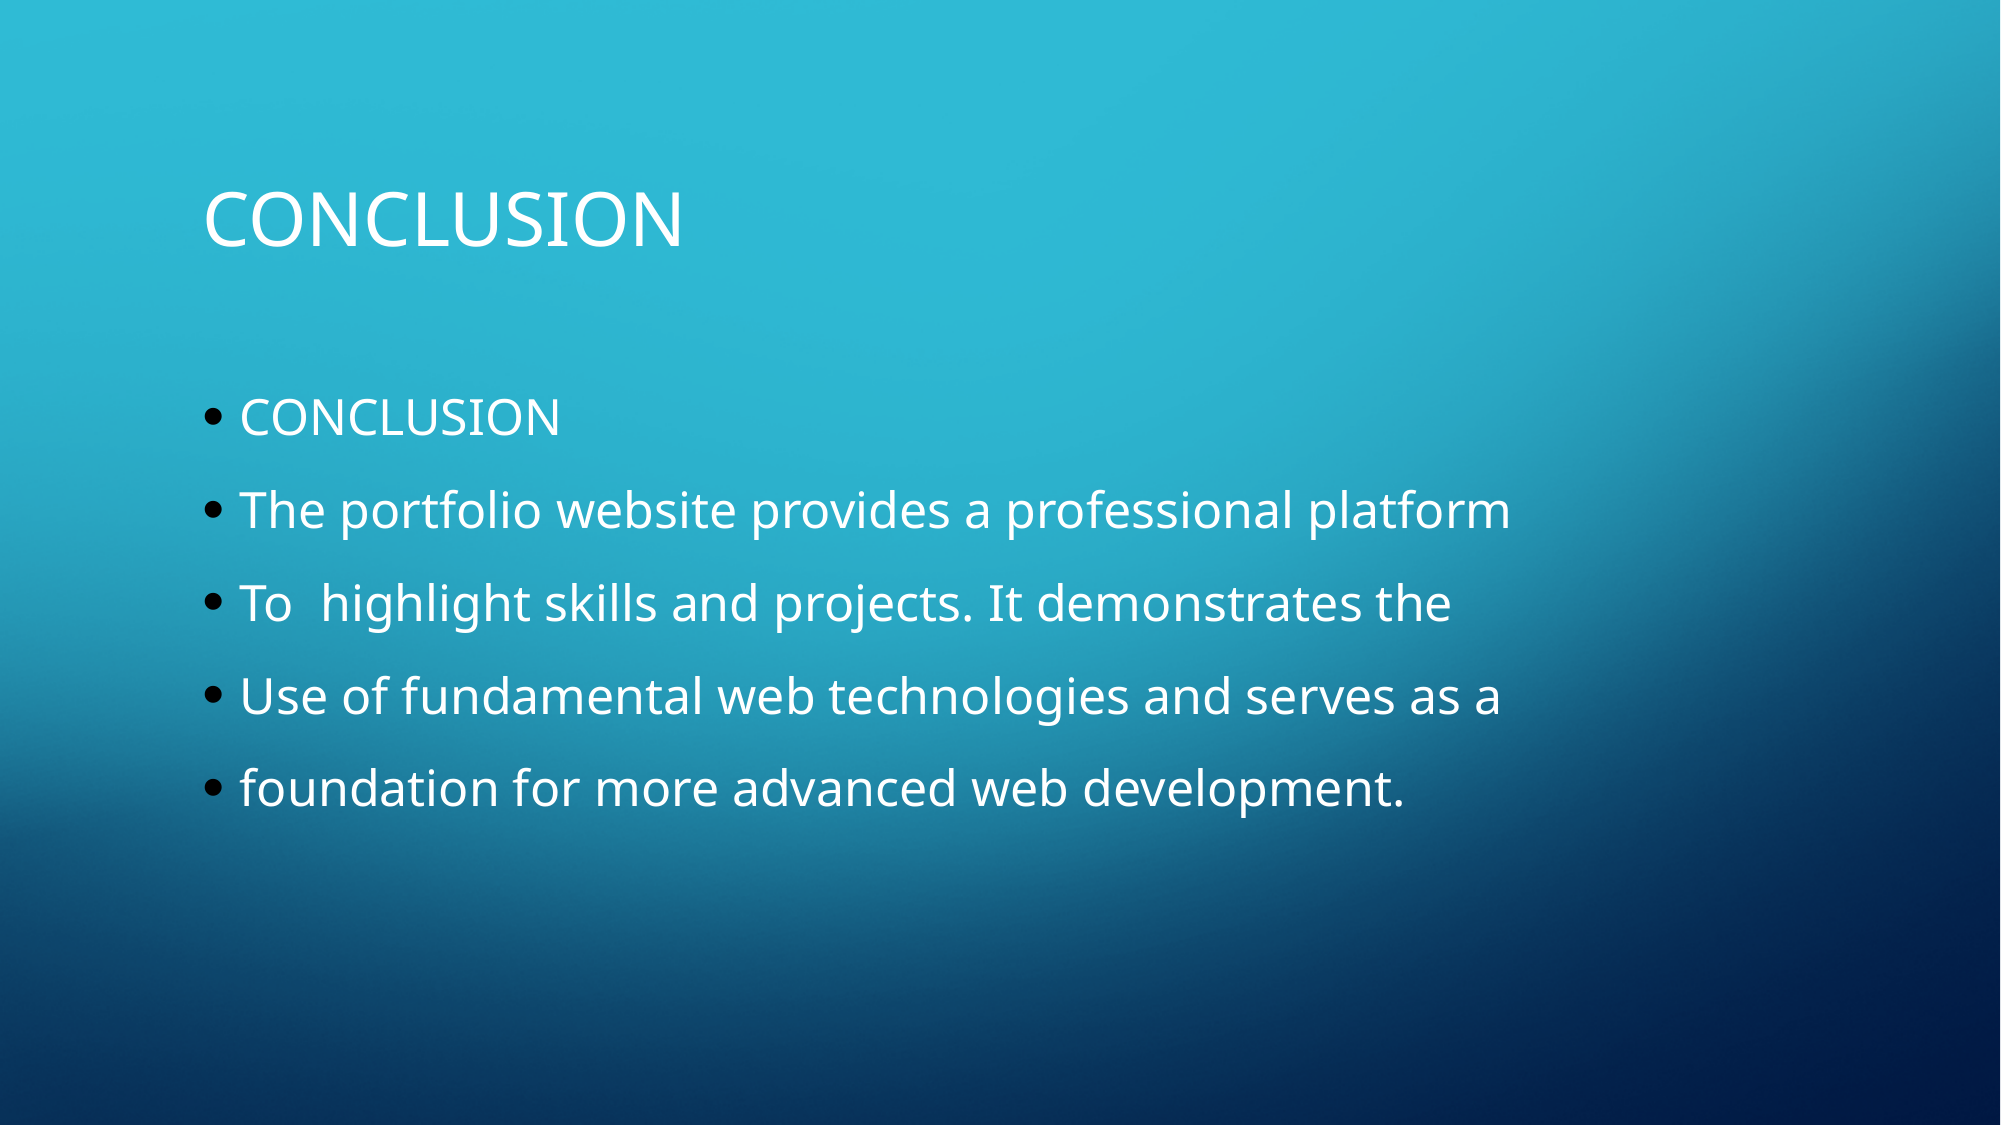

# Conclusion
CONCLUSION
The portfolio website provides a professional platform
To highlight skills and projects. It demonstrates the
Use of fundamental web technologies and serves as a
foundation for more advanced web development.